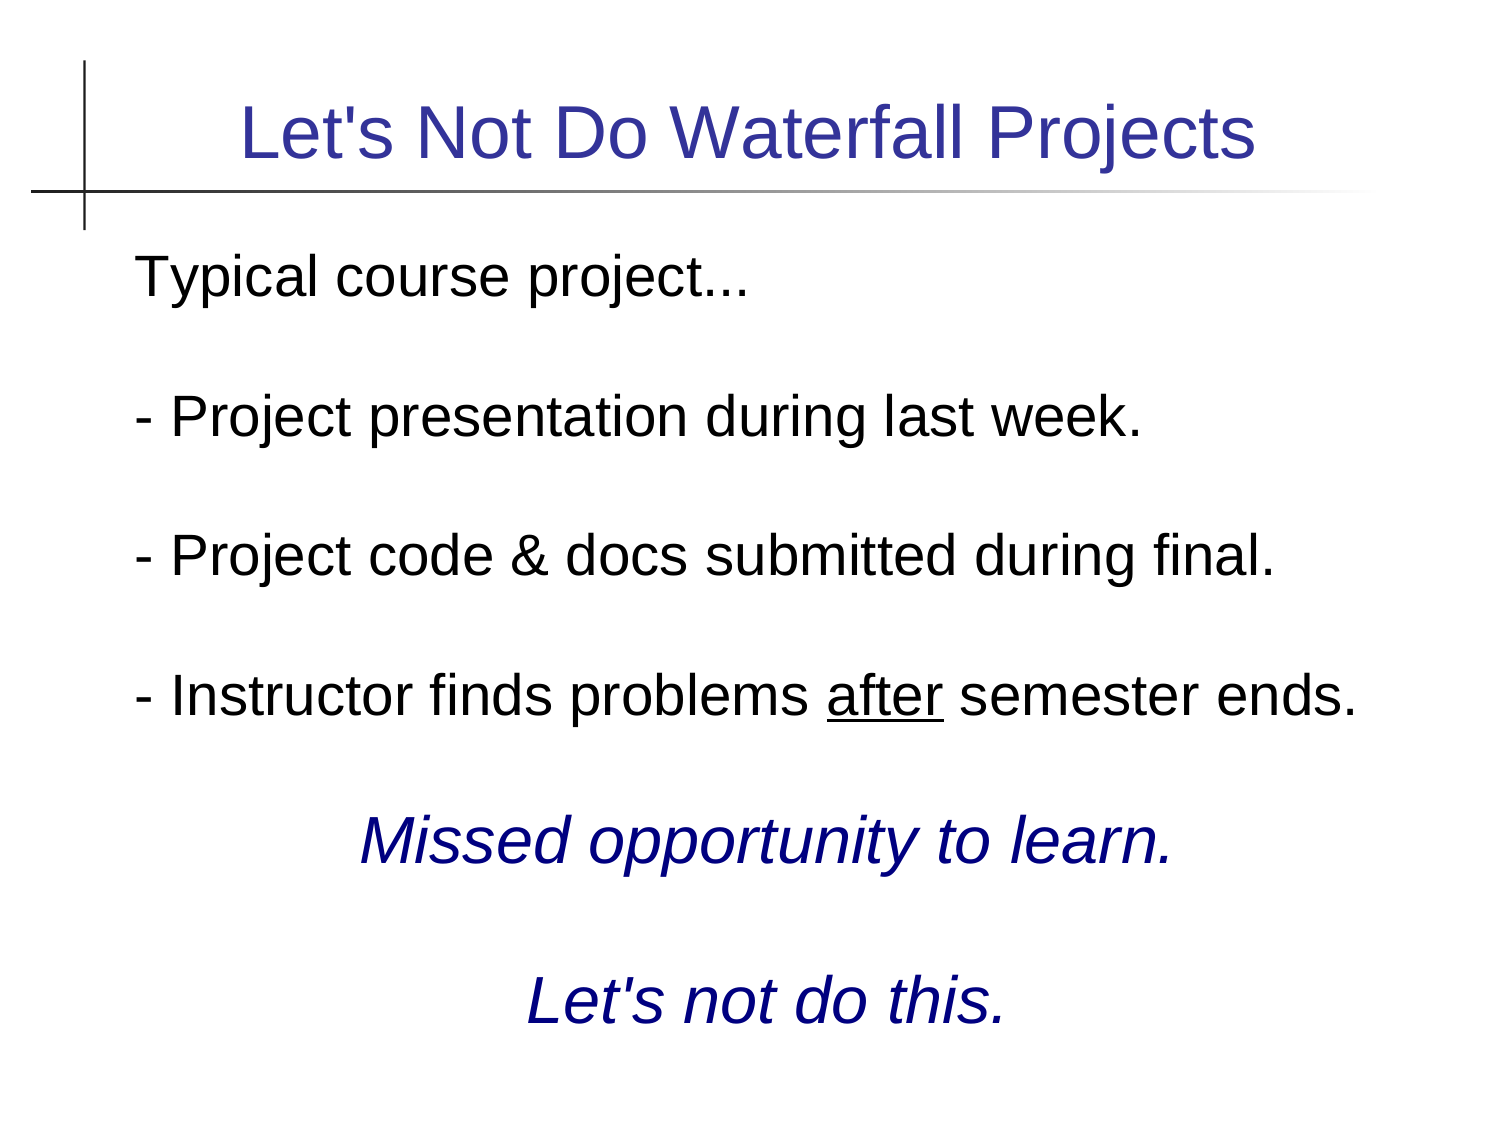

# Let's Not Do Waterfall Projects
Typical course project...
- Project presentation during last week.
- Project code & docs submitted during final.
- Instructor finds problems after semester ends.
Missed opportunity to learn.
Let's not do this.